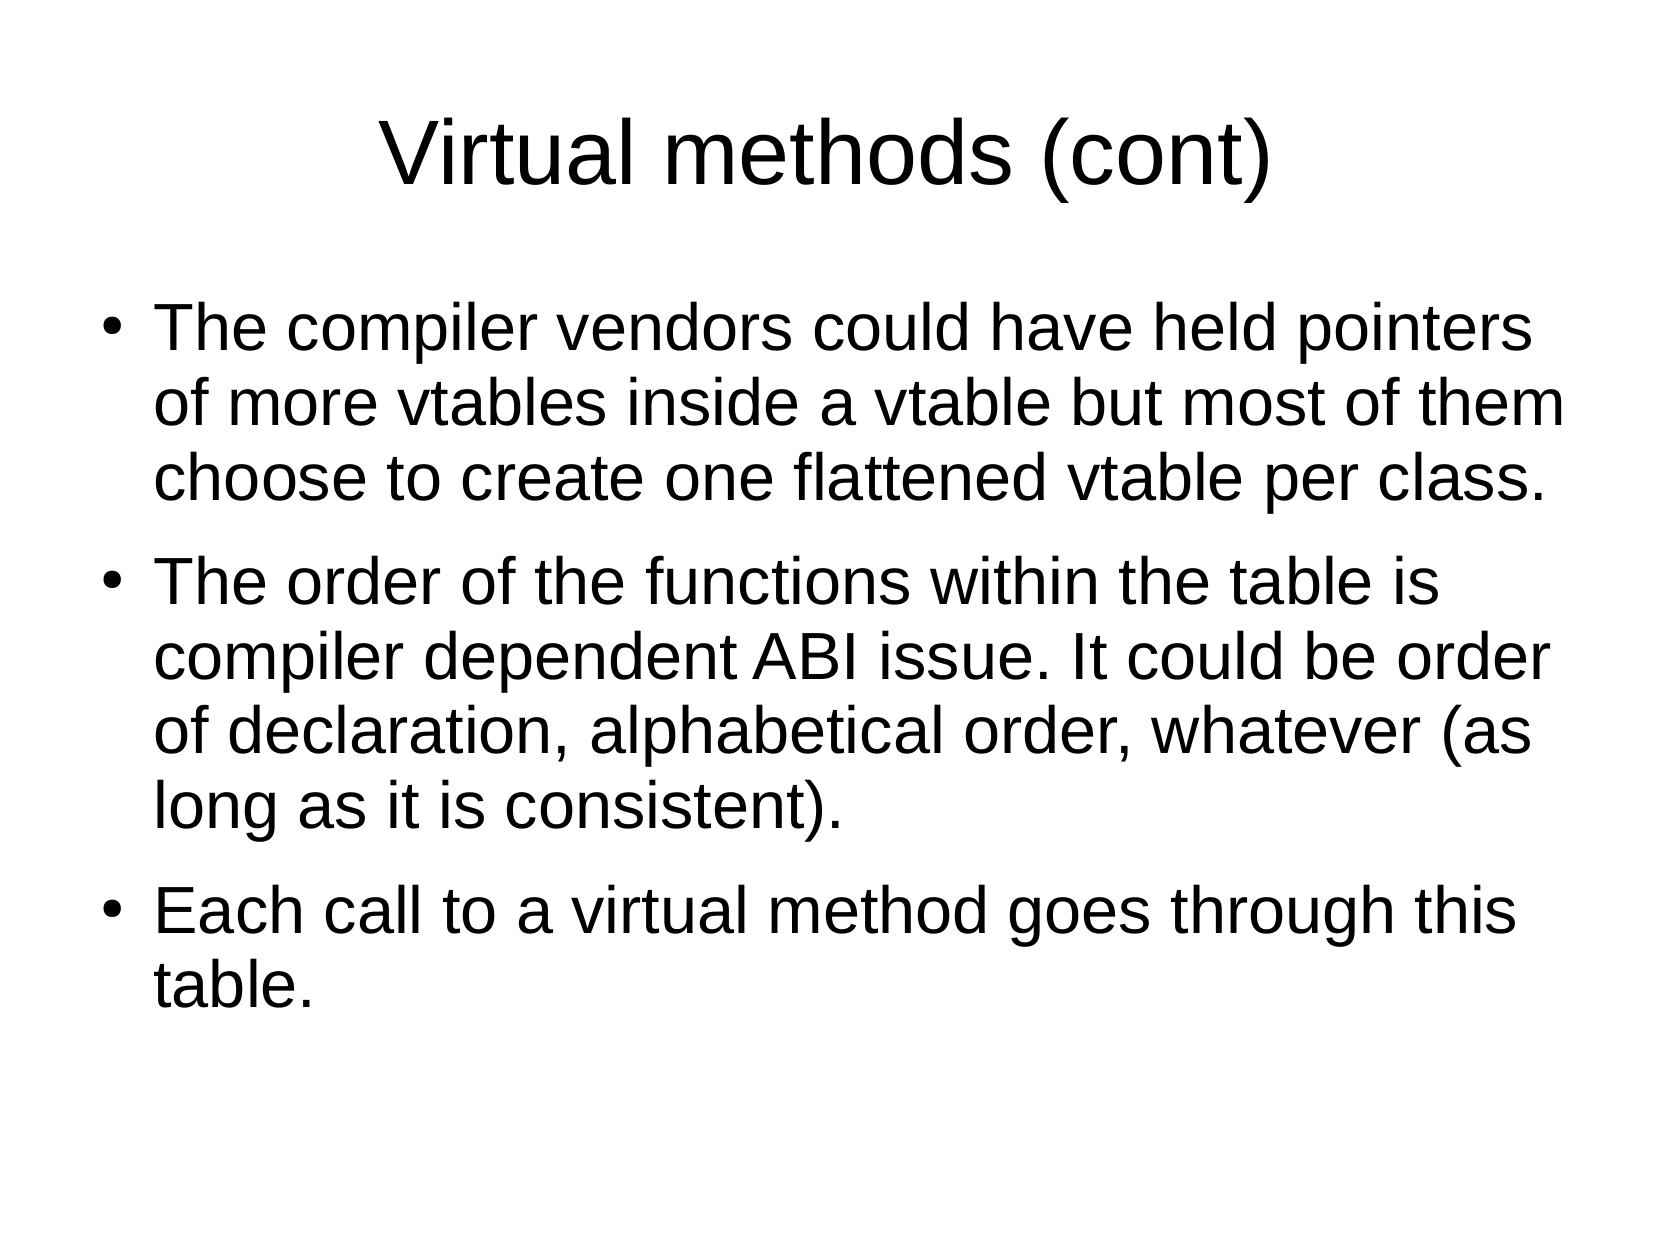

# Virtual methods (cont)
The compiler vendors could have held pointers of more vtables inside a vtable but most of them choose to create one flattened vtable per class.
The order of the functions within the table is compiler dependent ABI issue. It could be order of declaration, alphabetical order, whatever (as long as it is consistent).
Each call to a virtual method goes through this table.